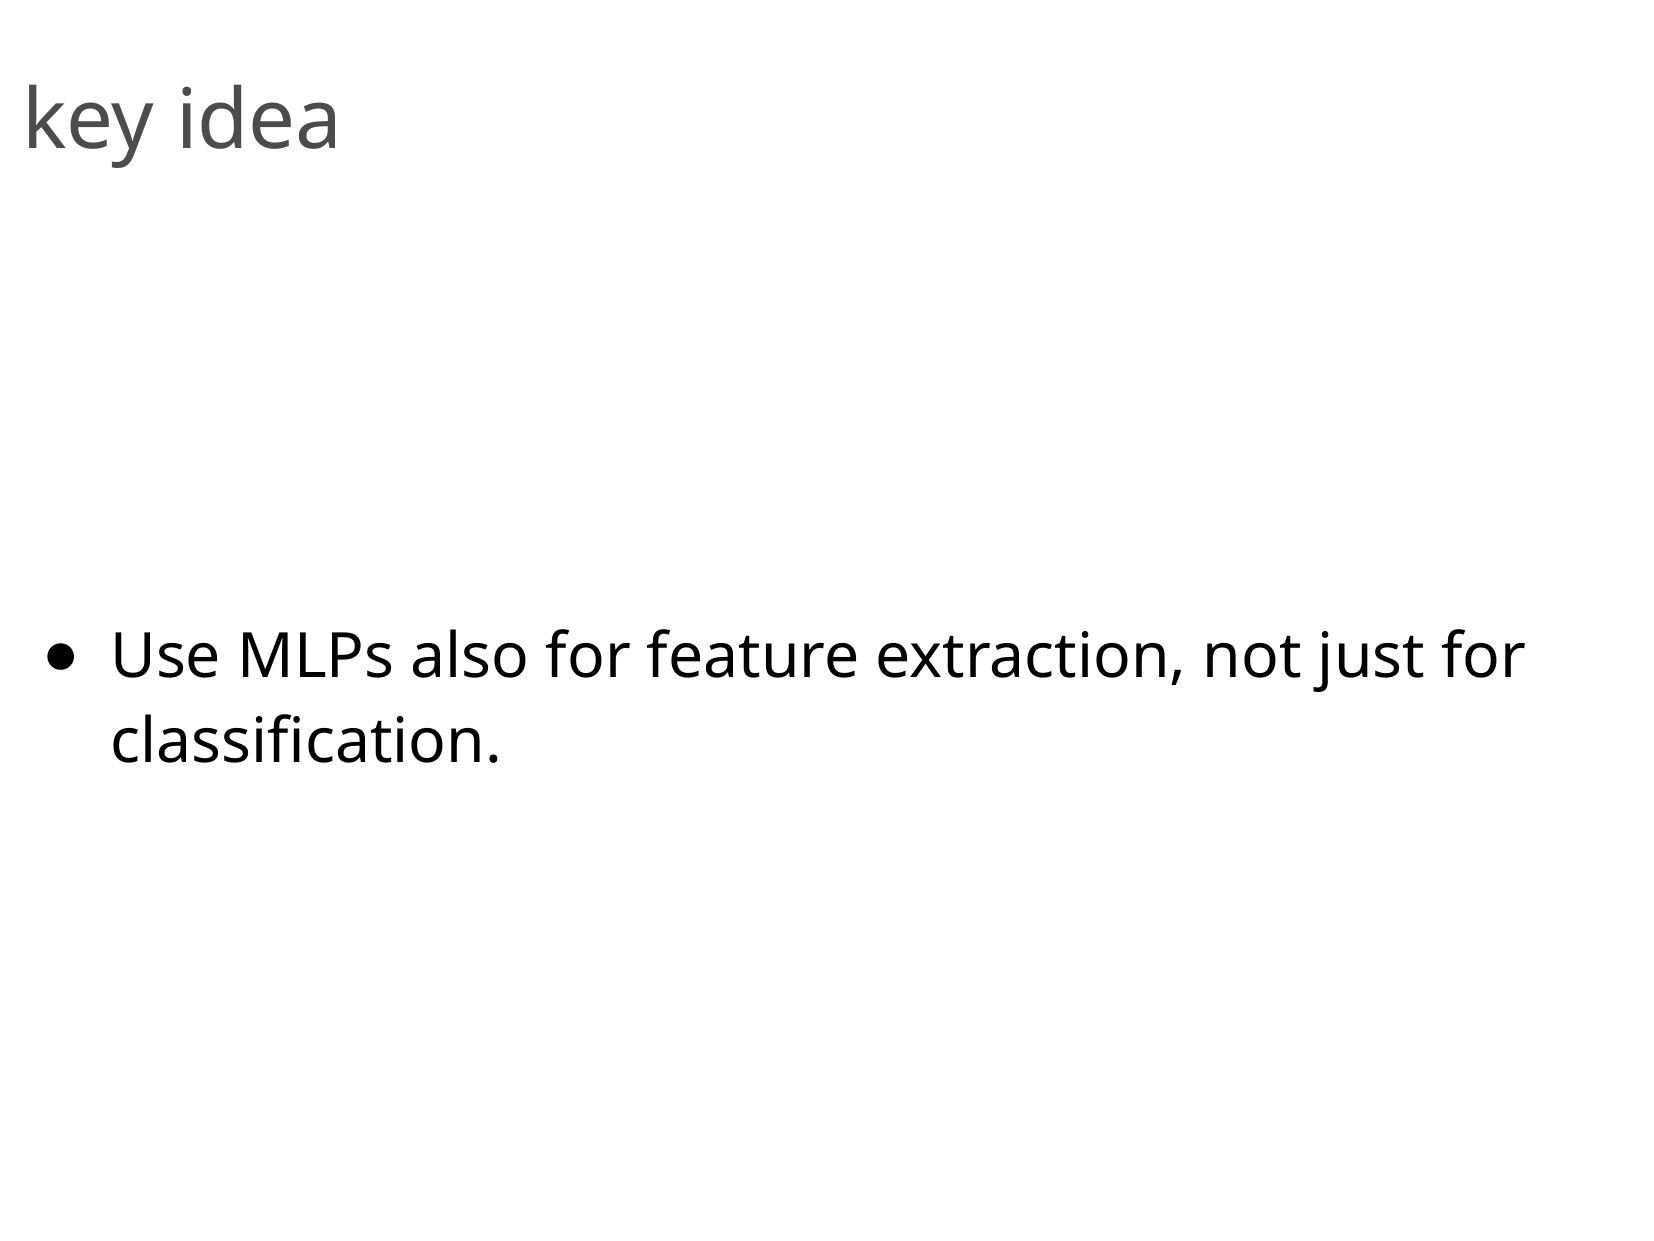

# key idea
Use MLPs also for feature extraction, not just for classification.